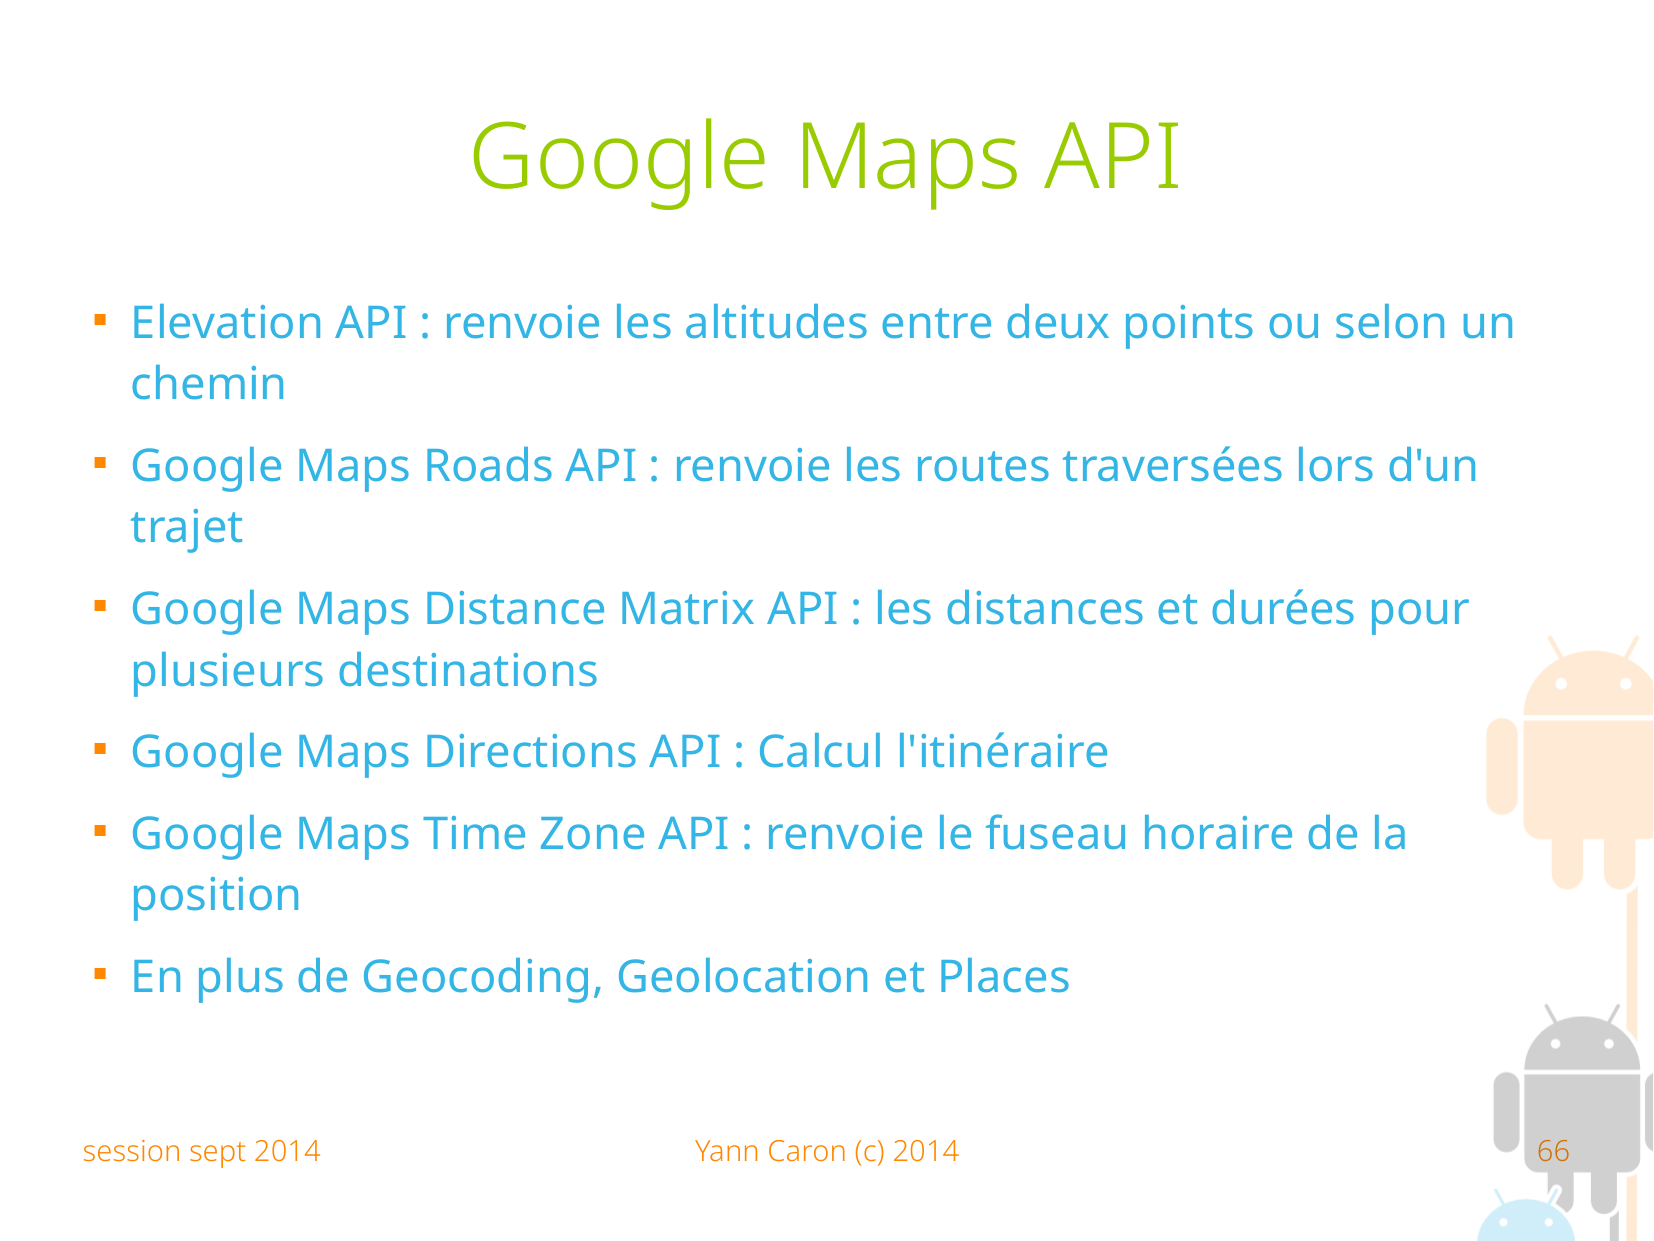

# Google Maps API
Elevation API : renvoie les altitudes entre deux points ou selon un chemin
Google Maps Roads API : renvoie les routes traversées lors d'un trajet
Google Maps Distance Matrix API : les distances et durées pour plusieurs destinations
Google Maps Directions API : Calcul l'itinéraire
Google Maps Time Zone API : renvoie le fuseau horaire de la position
En plus de Geocoding, Geolocation et Places
session sept 2014
Yann Caron (c) 2014
66